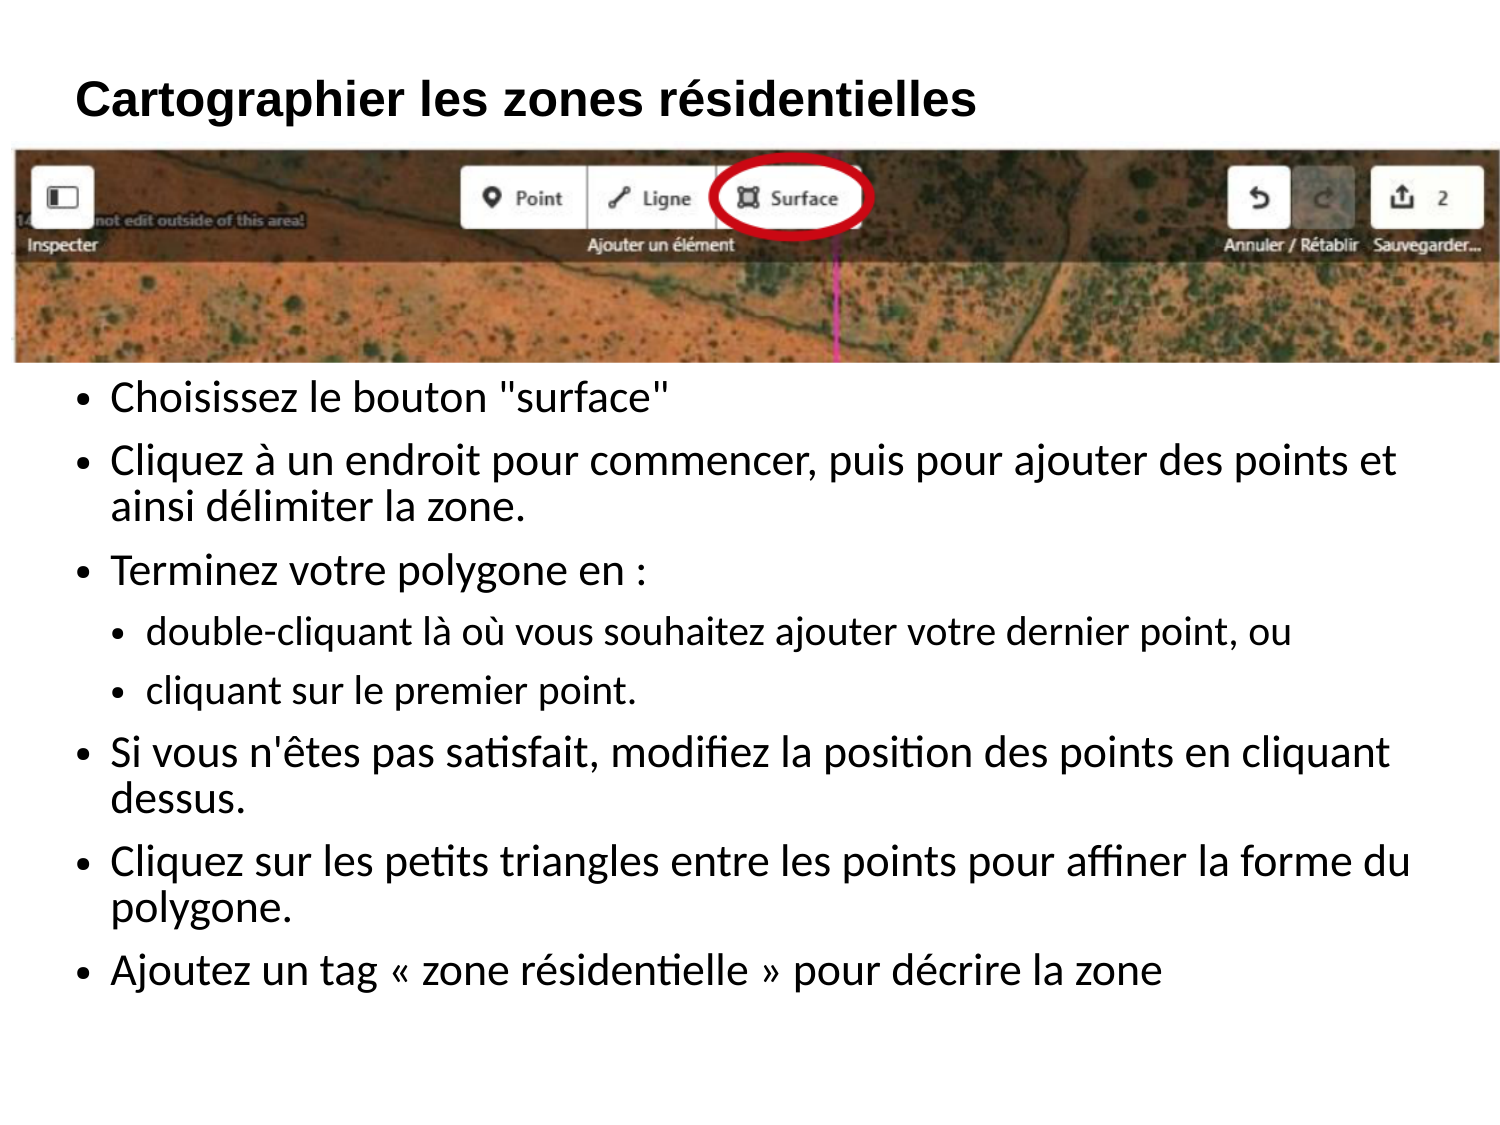

# Cartographier les zones résidentielles
Choisissez le bouton "surface"
Cliquez à un endroit pour commencer, puis pour ajouter des points et ainsi délimiter la zone.
Terminez votre polygone en :
double-cliquant là où vous souhaitez ajouter votre dernier point, ou
cliquant sur le premier point.
Si vous n'êtes pas satisfait, modifiez la position des points en cliquant dessus.
Cliquez sur les petits triangles entre les points pour affiner la forme du polygone.
Ajoutez un tag « zone résidentielle » pour décrire la zone